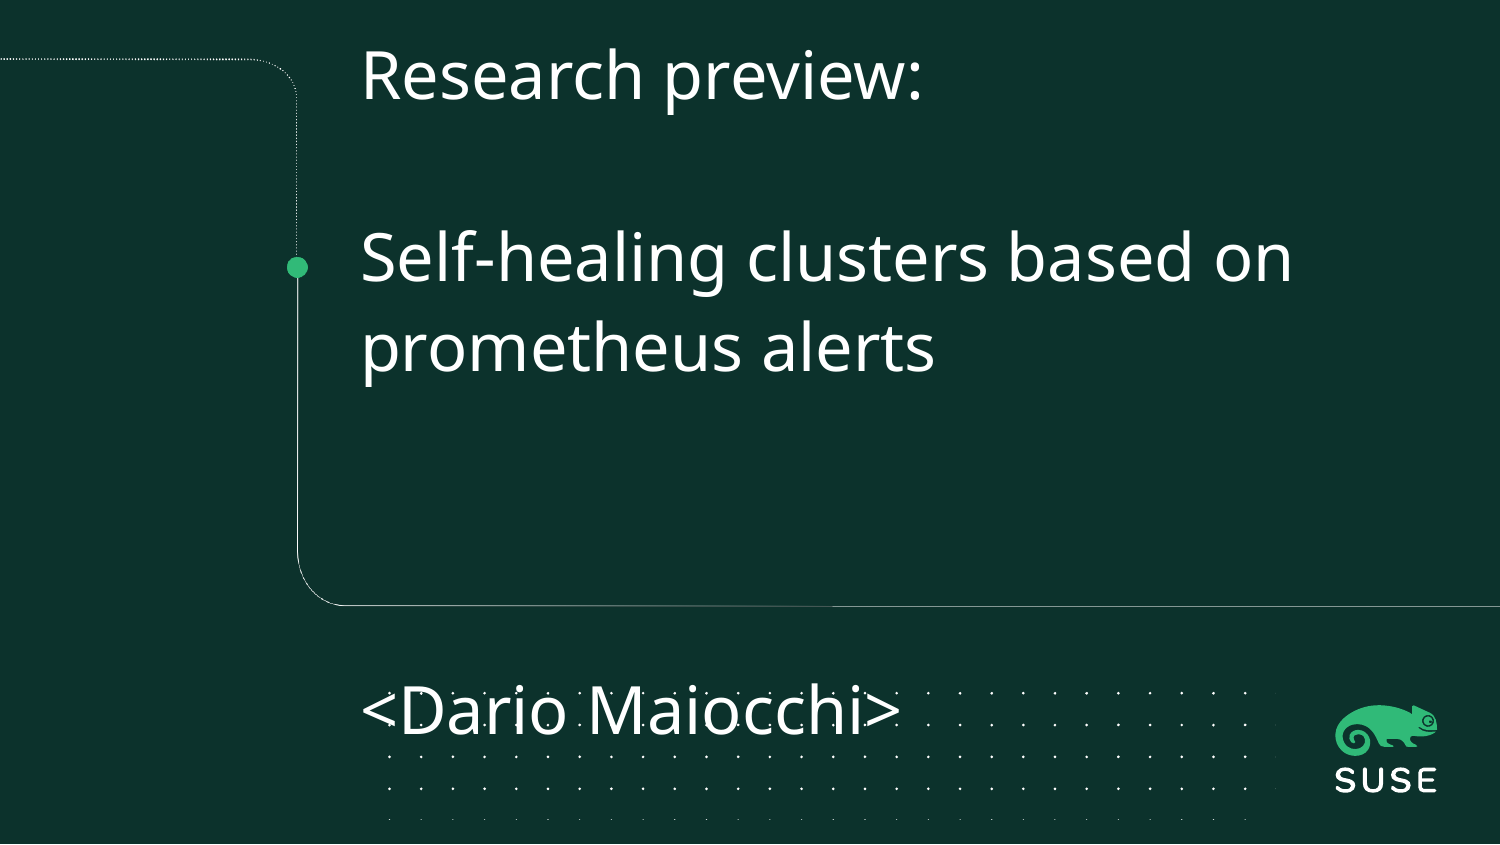

# Research preview: Self-healing clusters based on prometheus alerts <Dario Maiocchi>